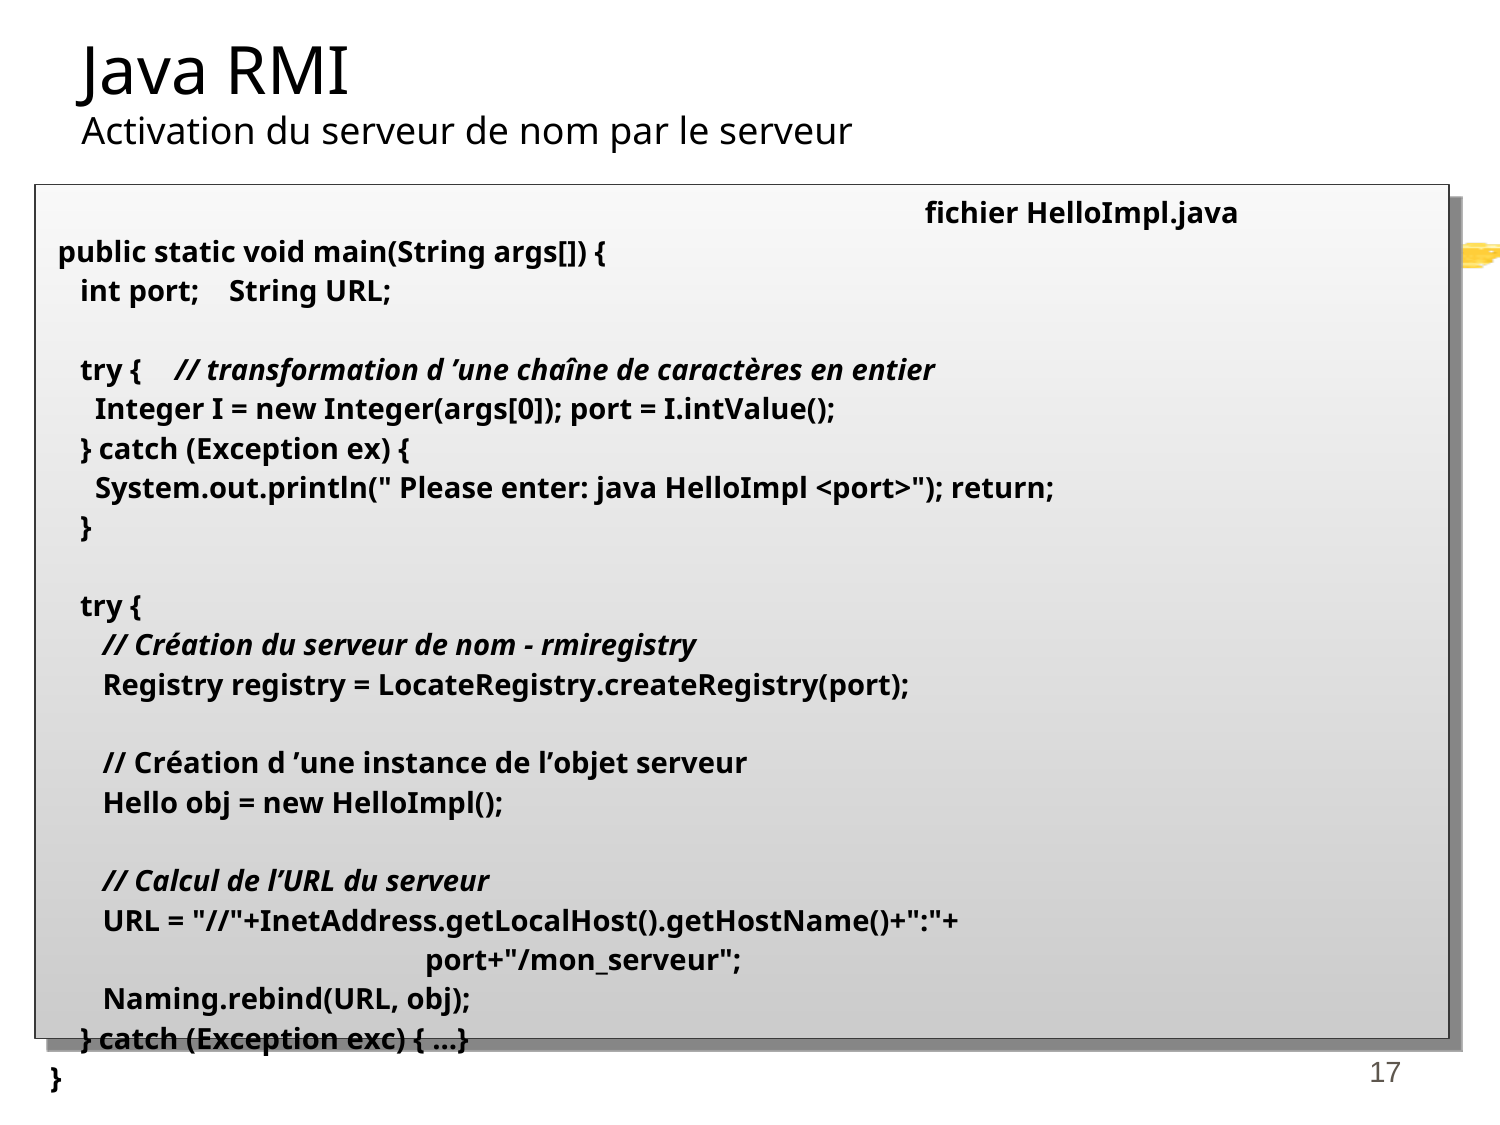

# Java RMI Activation du serveur de nom par le serveur
								fichier HelloImpl.java
 public static void main(String args[]) {
 int port; String URL;
 try {		// transformation d ’une chaîne de caractères en entier
 Integer I = new Integer(args[0]); port = I.intValue();
 } catch (Exception ex) {
 System.out.println(" Please enter: java HelloImpl <port>"); return;
 }
 try {
 // Création du serveur de nom - rmiregistry
 Registry registry = LocateRegistry.createRegistry(port);
 // Création d ’une instance de l’objet serveur
 Hello obj = new HelloImpl();
 // Calcul de l’URL du serveur
 URL = "//"+InetAddress.getLocalHost().getHostName()+":"+
				port+"/mon_serveur";
 Naming.rebind(URL, obj);
 } catch (Exception exc) { ...}
}